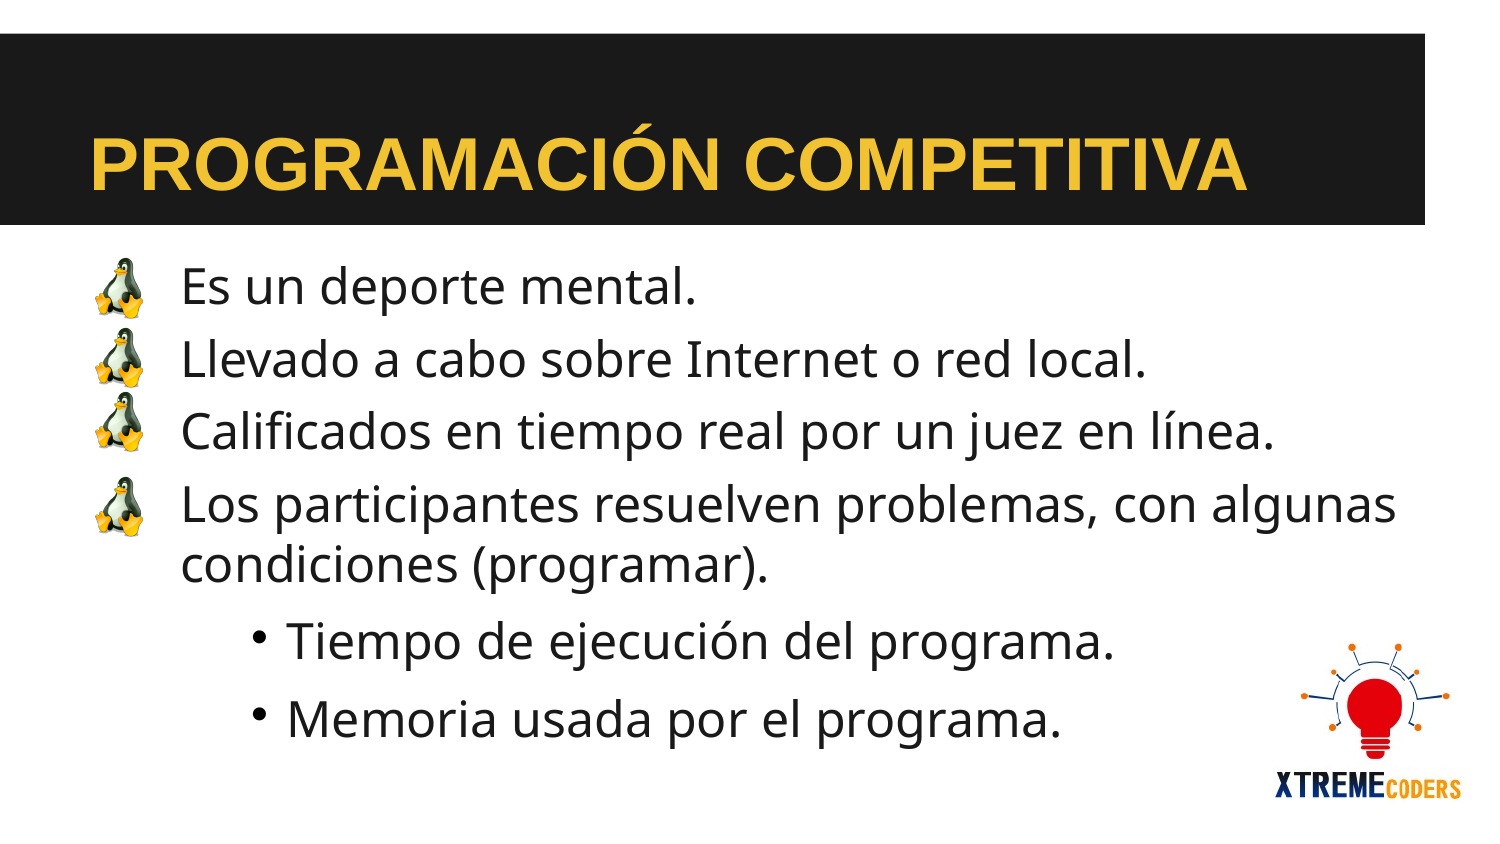

PROGRAMACIÓN COMPETITIVA
Es un deporte mental.
Llevado a cabo sobre Internet o red local.
Calificados en tiempo real por un juez en línea.
Los participantes resuelven problemas, con algunas condiciones (programar).
Tiempo de ejecución del programa.
Memoria usada por el programa.